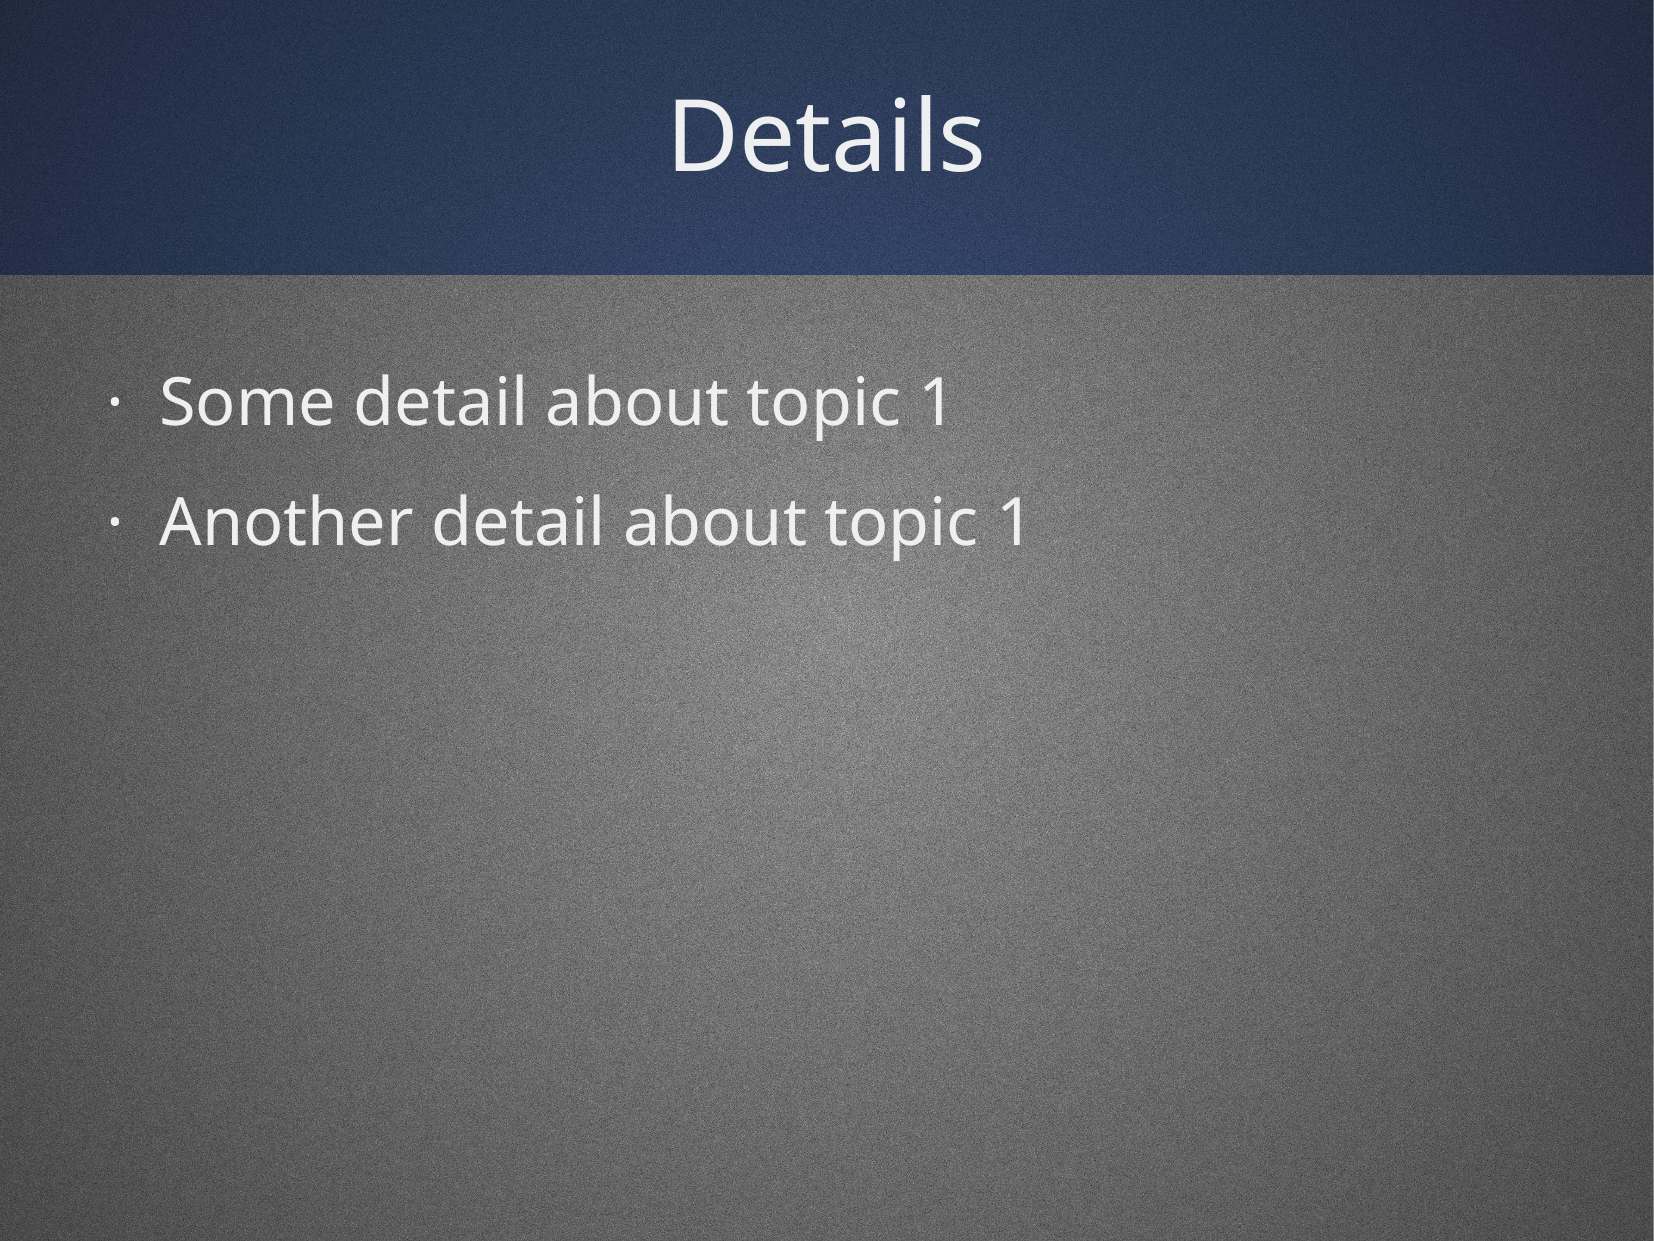

# Details
Some detail about topic 1
Another detail about topic 1